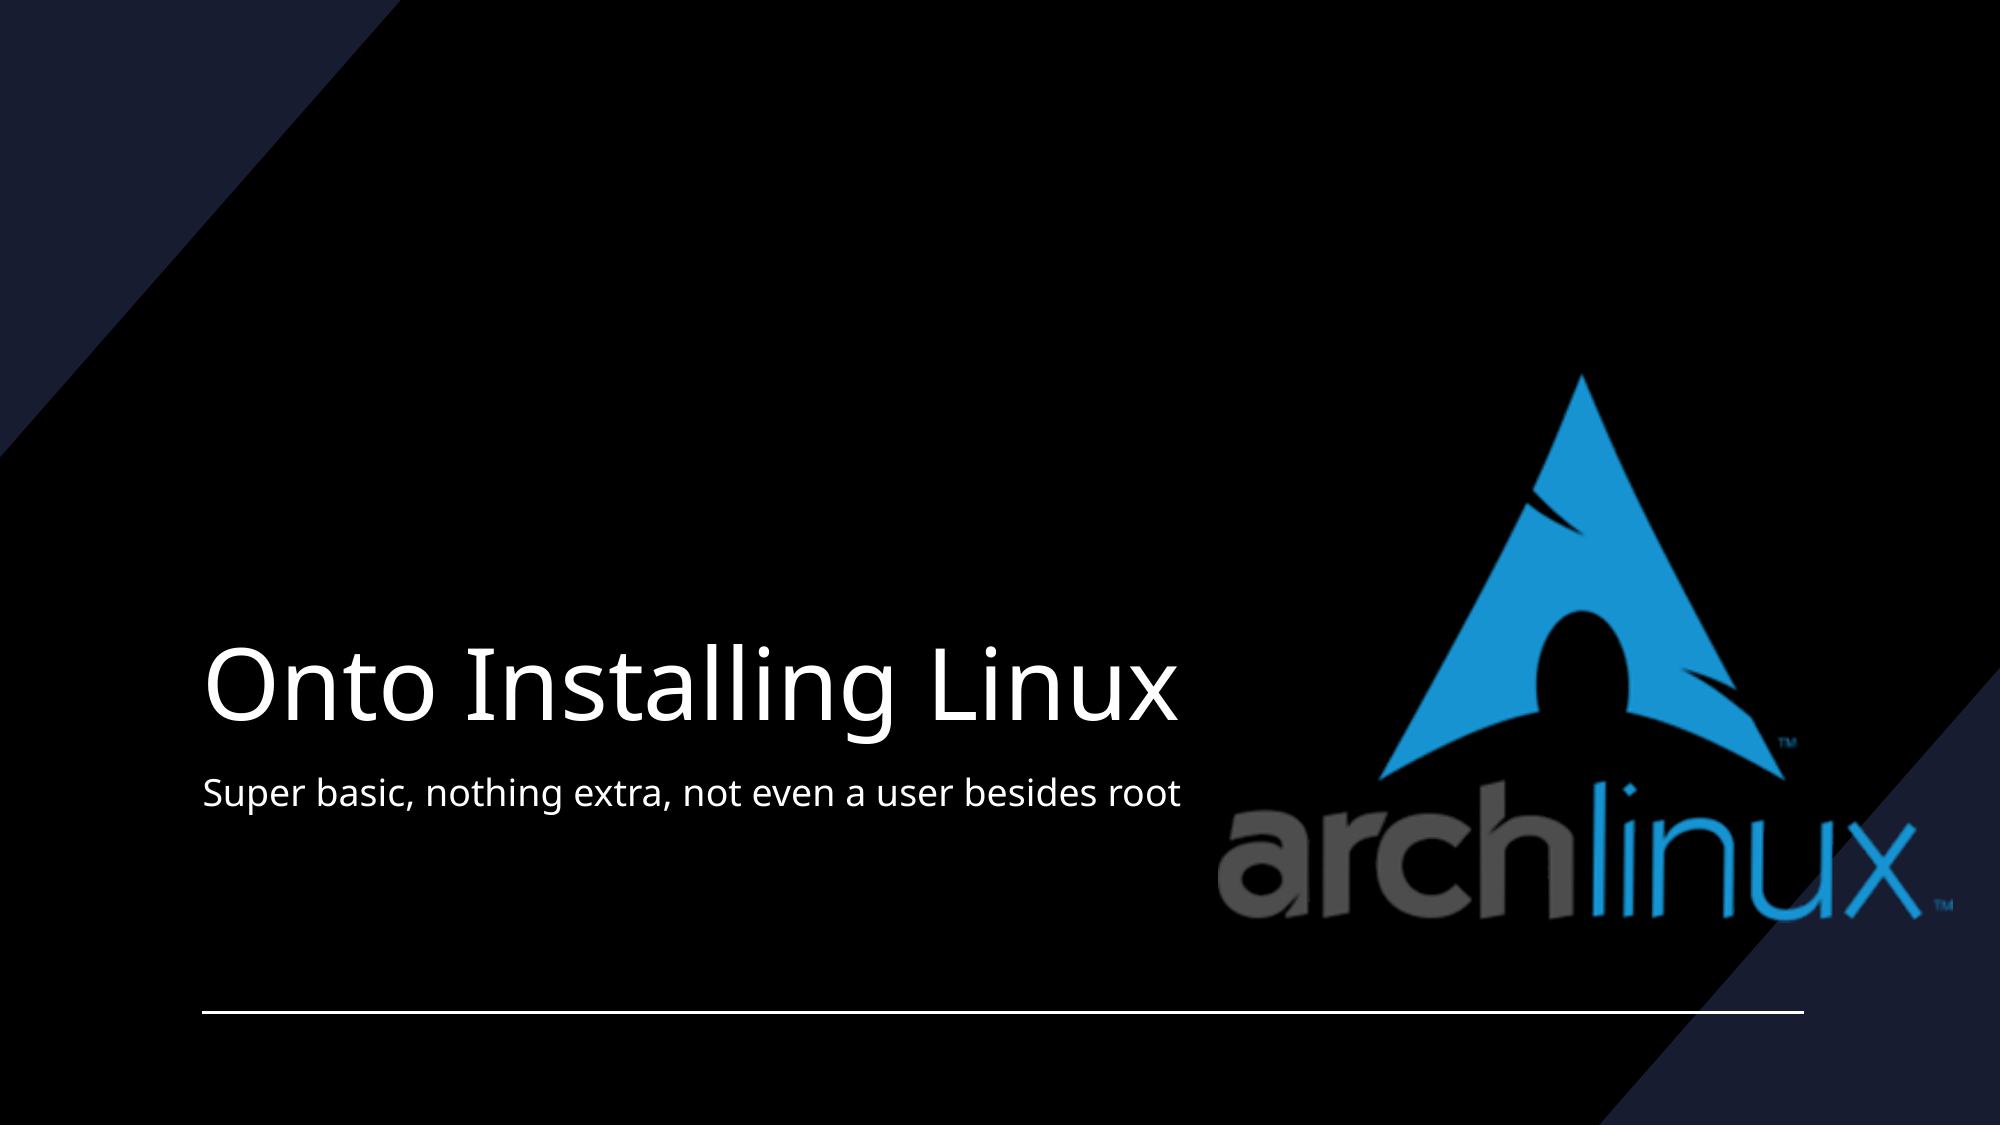

# Onto Installing Linux
Super basic, nothing extra, not even a user besides root